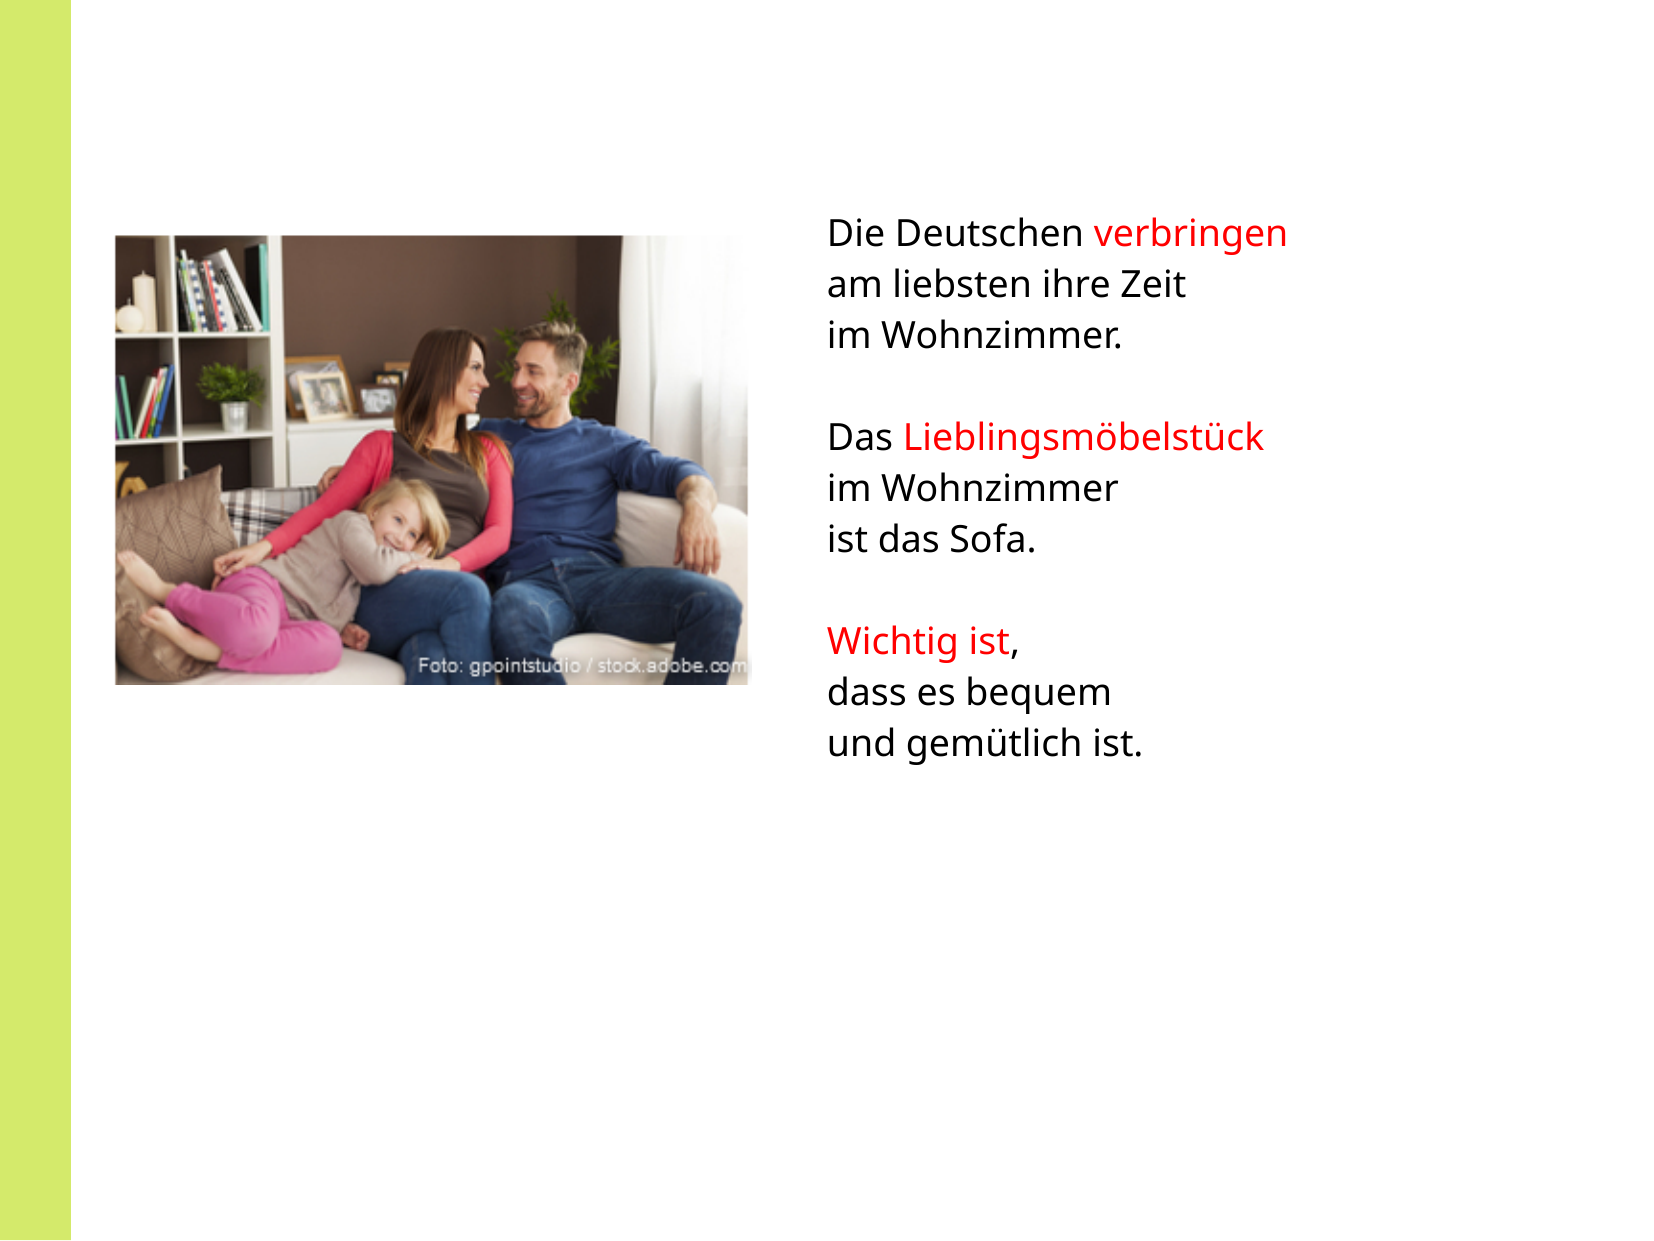

# Die Deutschen verbringen am liebsten ihre Zeit im Wohnzimmer. Das Lieblingsmöbelstück im Wohnzimmer ist das Sofa. Wichtig ist, dass es bequem und gemütlich ist.